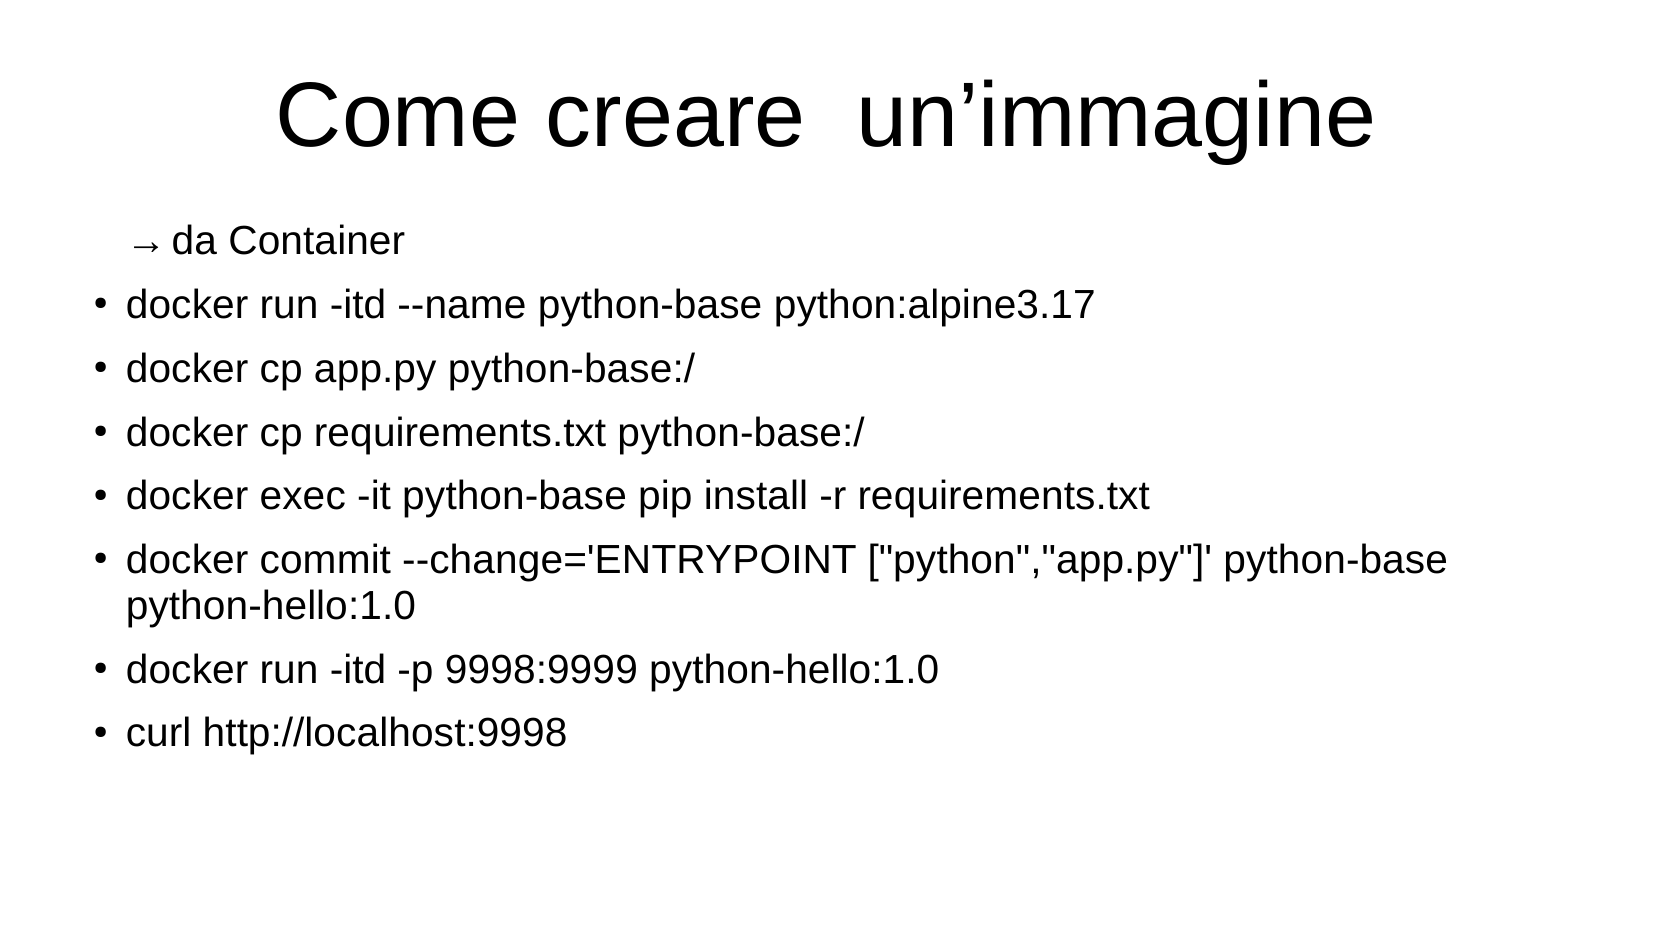

# Come creare un’immagine
→	da Container
docker run -itd --name python-base python:alpine3.17
docker cp app.py python-base:/
docker cp requirements.txt python-base:/
docker exec -it python-base pip install -r requirements.txt
docker commit --change='ENTRYPOINT ["python","app.py"]' python-base python-hello:1.0
docker run -itd -p 9998:9999 python-hello:1.0
curl http://localhost:9998